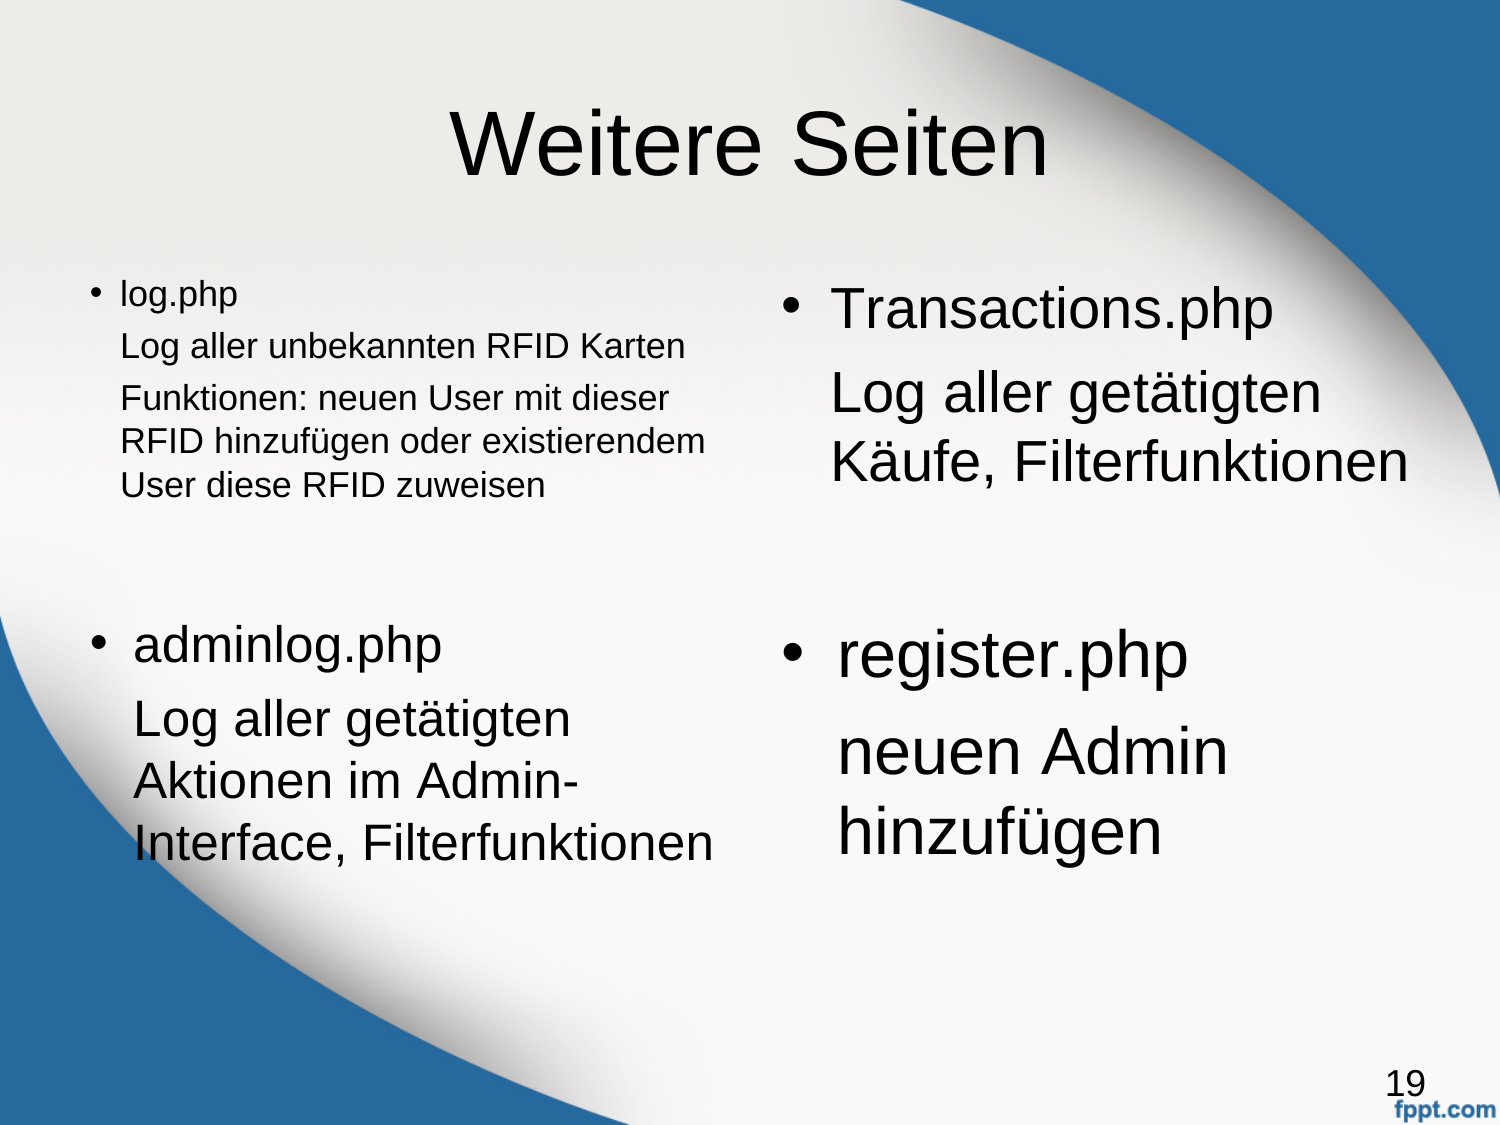

# Weitere Seiten
log.php
Log aller unbekannten RFID Karten
Funktionen: neuen User mit dieser RFID hinzufügen oder existierendem User diese RFID zuweisen
Transactions.php
Log aller getätigten Käufe, Filterfunktionen
adminlog.php
Log aller getätigten Aktionen im Admin-Interface, Filterfunktionen
register.php
neuen Admin hinzufügen